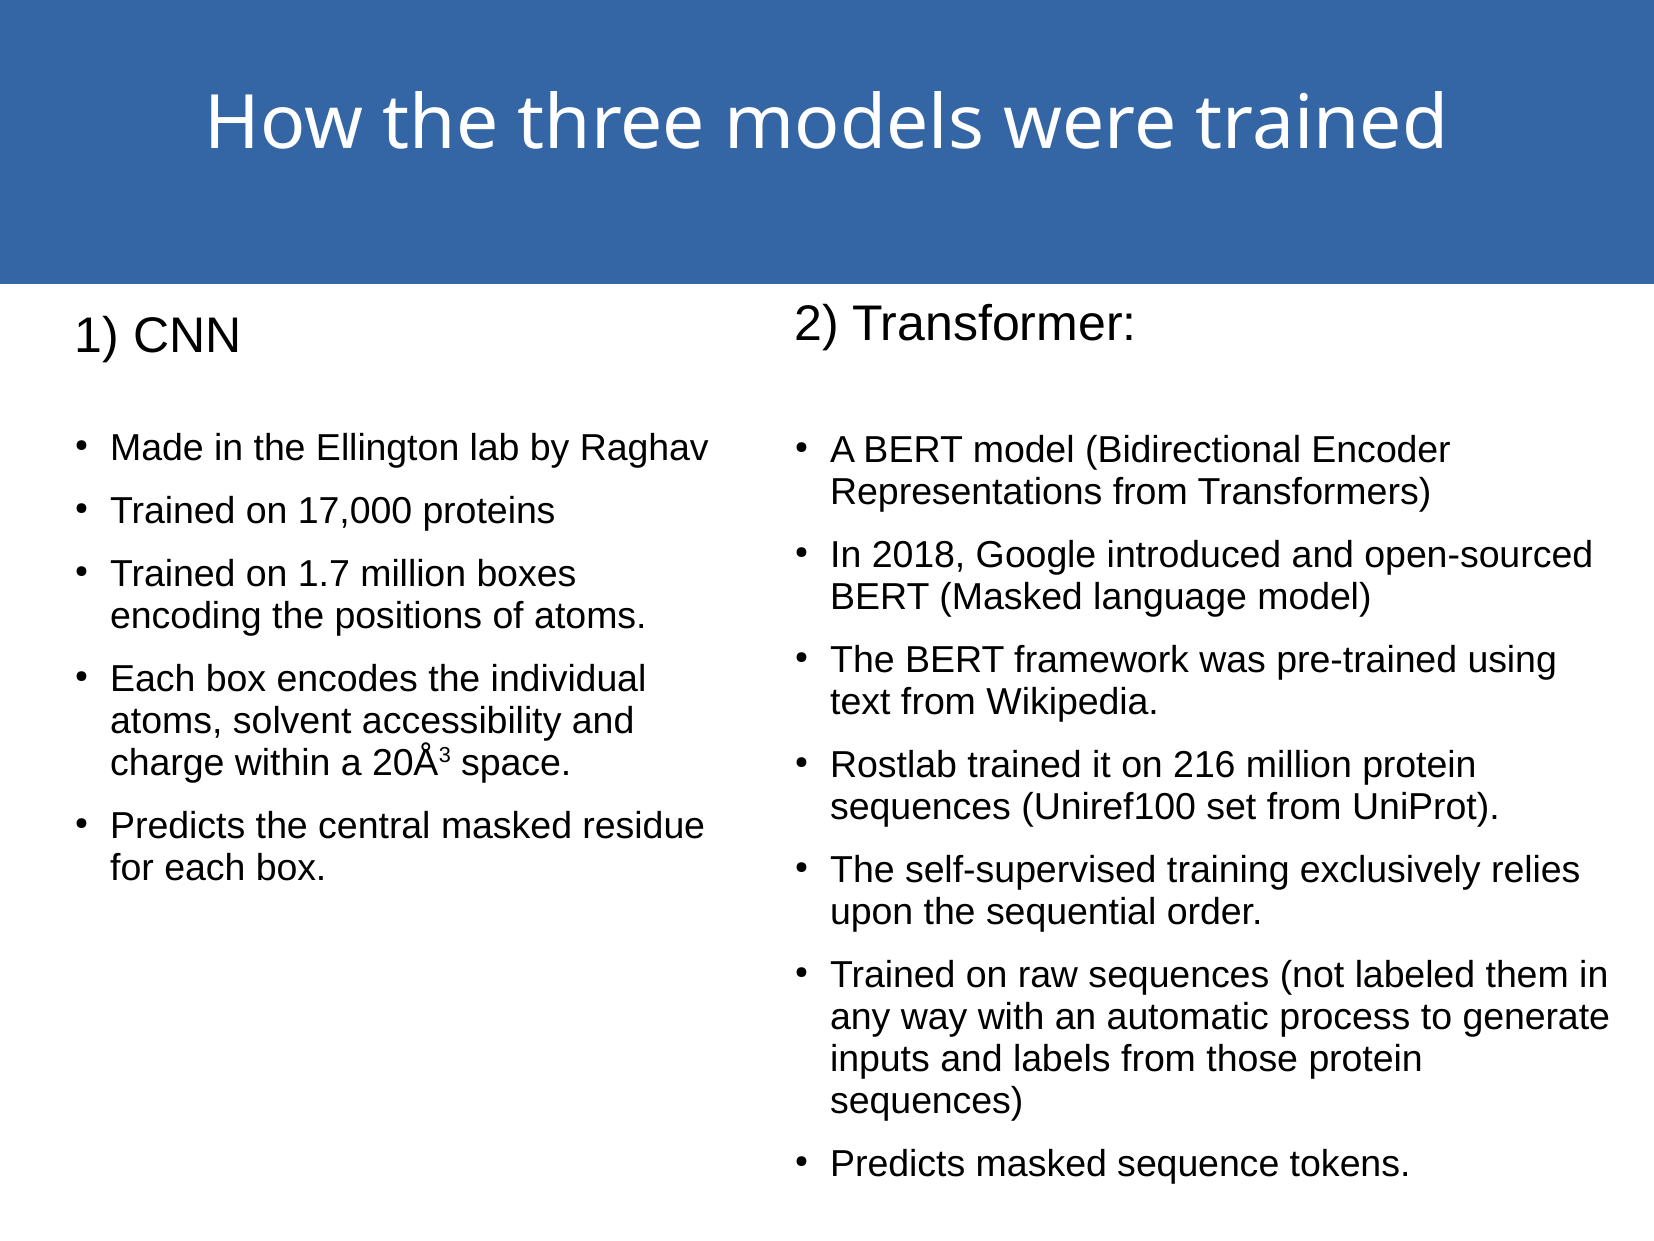

How the three models were trained
2) Transformer:
A BERT model (Bidirectional Encoder Representations from Transformers)
In 2018, Google introduced and open-sourced BERT (Masked language model)
The BERT framework was pre-trained using text from Wikipedia.
Rostlab trained it on 216 million protein sequences (Uniref100 set from UniProt).
The self-supervised training exclusively relies upon the sequential order.
Trained on raw sequences (not labeled them in any way with an automatic process to generate inputs and labels from those protein sequences)
Predicts masked sequence tokens.
1) CNN
Made in the Ellington lab by Raghav
Trained on 17,000 proteins
Trained on 1.7 million boxes encoding the positions of atoms.
Each box encodes the individual atoms, solvent accessibility and charge within a 20Å3 space.
Predicts the central masked residue for each box.